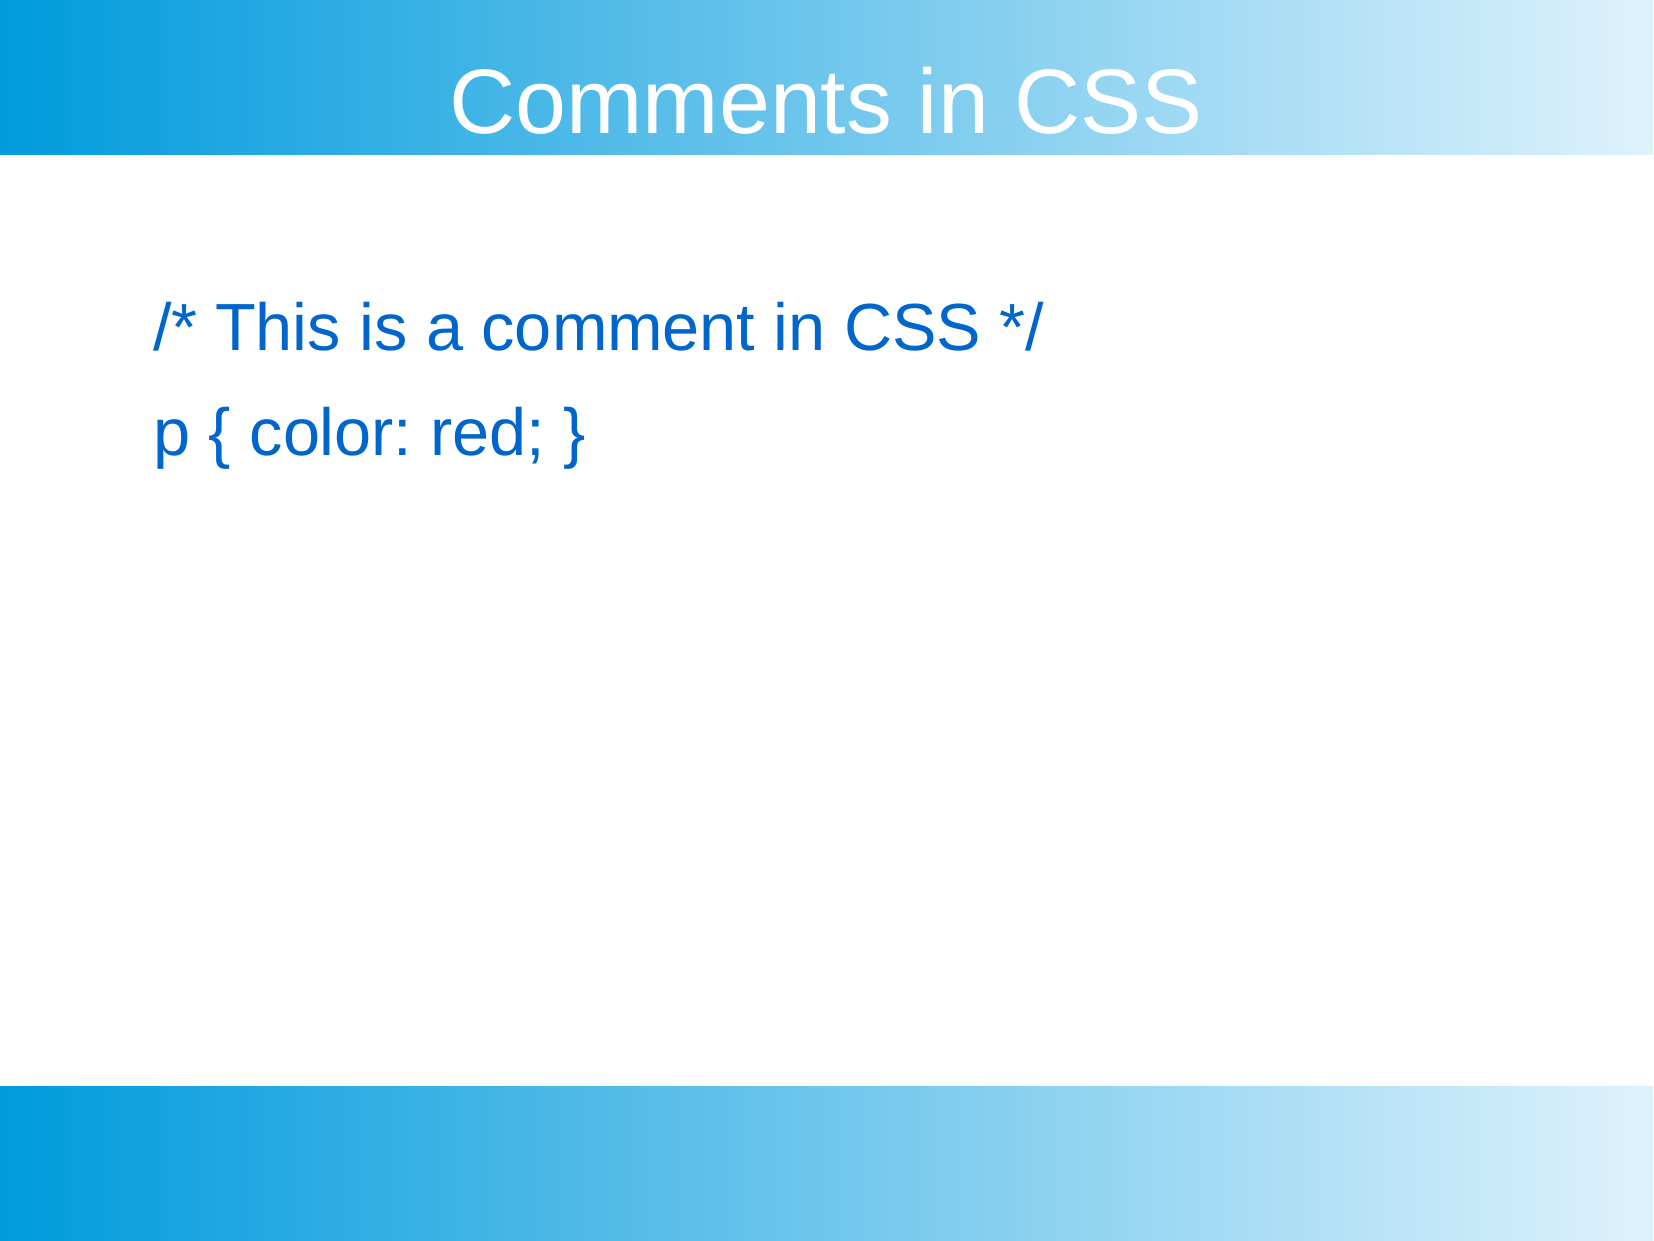

# Comments in CSS
/* This is a comment in CSS */
p { color: red; }